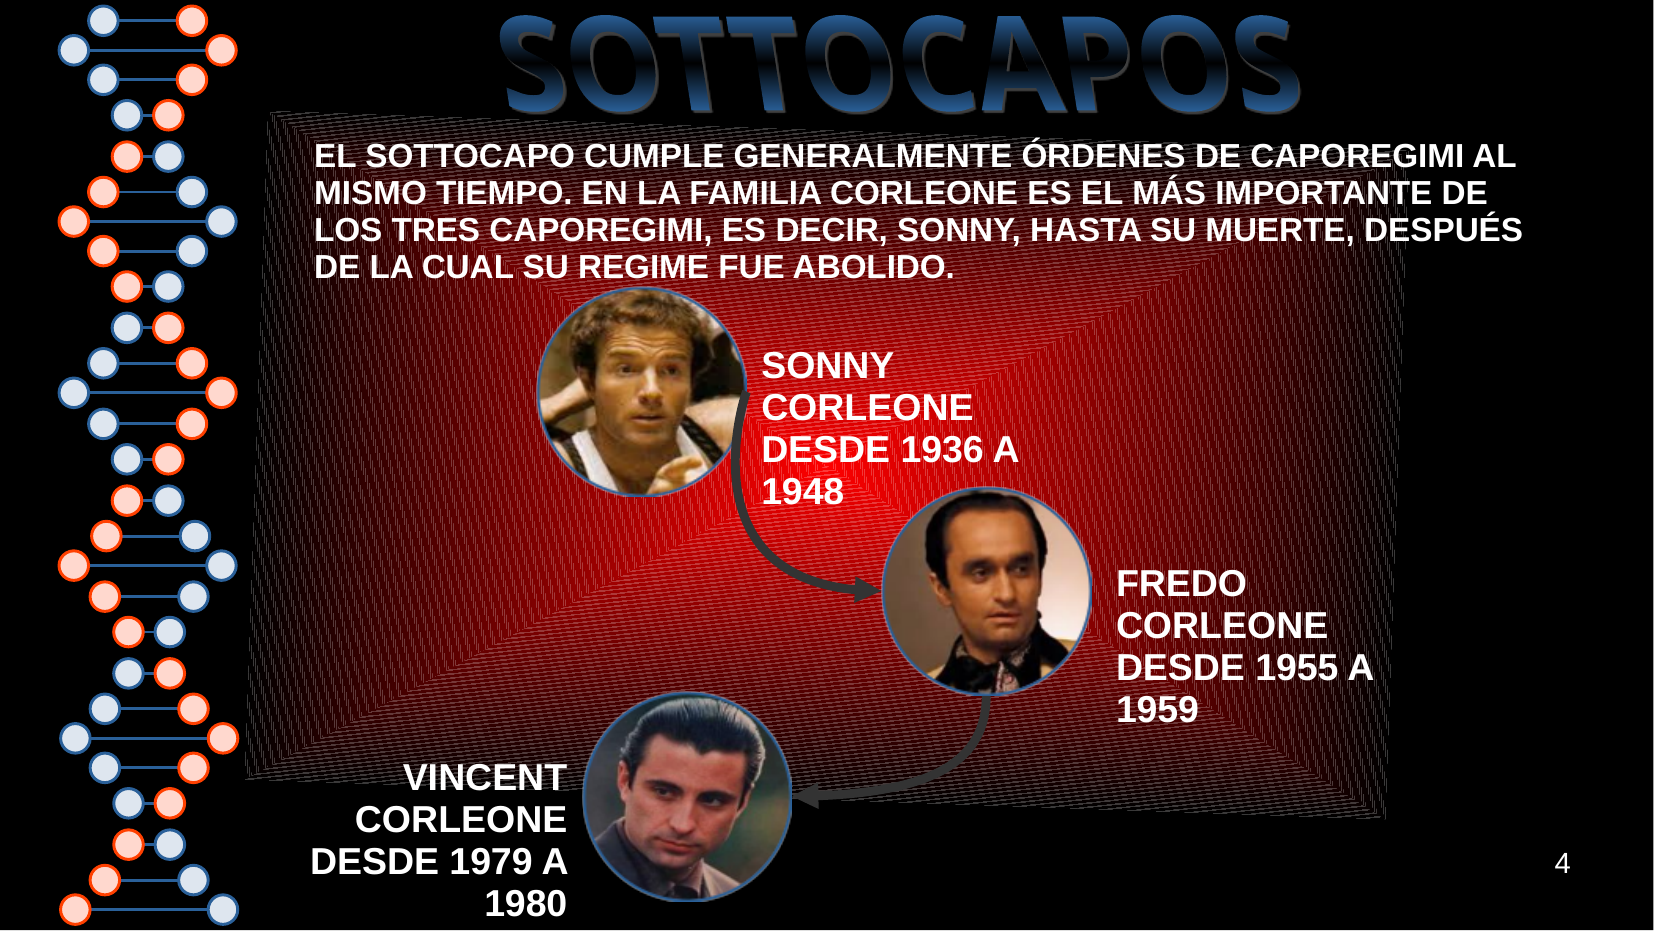

SOTTOCAPOS
El sottocapo cumple generalmente órdenes de caporegimi al mismo tiempo. En la familia Corleone es el más importante de los tres caporegimi, es decir, Sonny, hasta su muerte, después de la cual su regime fue abolido.
Sonny Corleone
desde 1936 a 1948
Fredo Corleone
desde 1955 a 1959
Vincent Corleone
desde 1979 a 1980
4